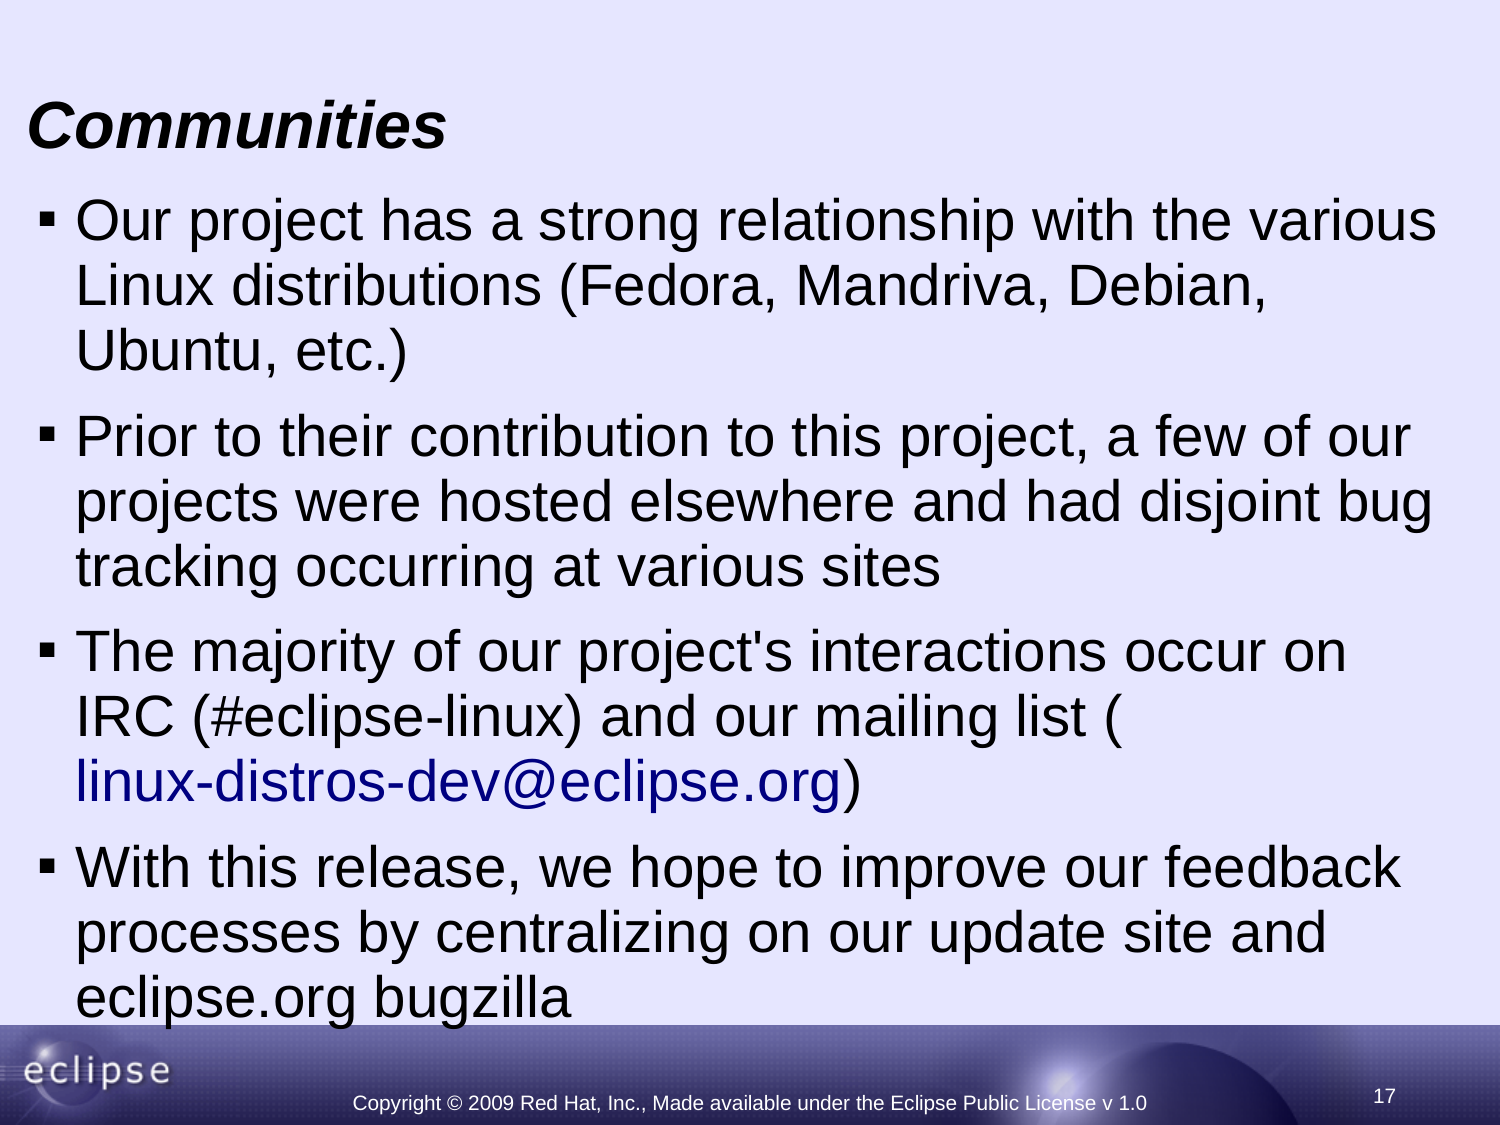

# Communities
Our project has a strong relationship with the various Linux distributions (Fedora, Mandriva, Debian, Ubuntu, etc.)
Prior to their contribution to this project, a few of our projects were hosted elsewhere and had disjoint bug tracking occurring at various sites
The majority of our project's interactions occur on IRC (#eclipse-linux) and our mailing list (linux-distros-dev@eclipse.org)
With this release, we hope to improve our feedback processes by centralizing on our update site and eclipse.org bugzilla